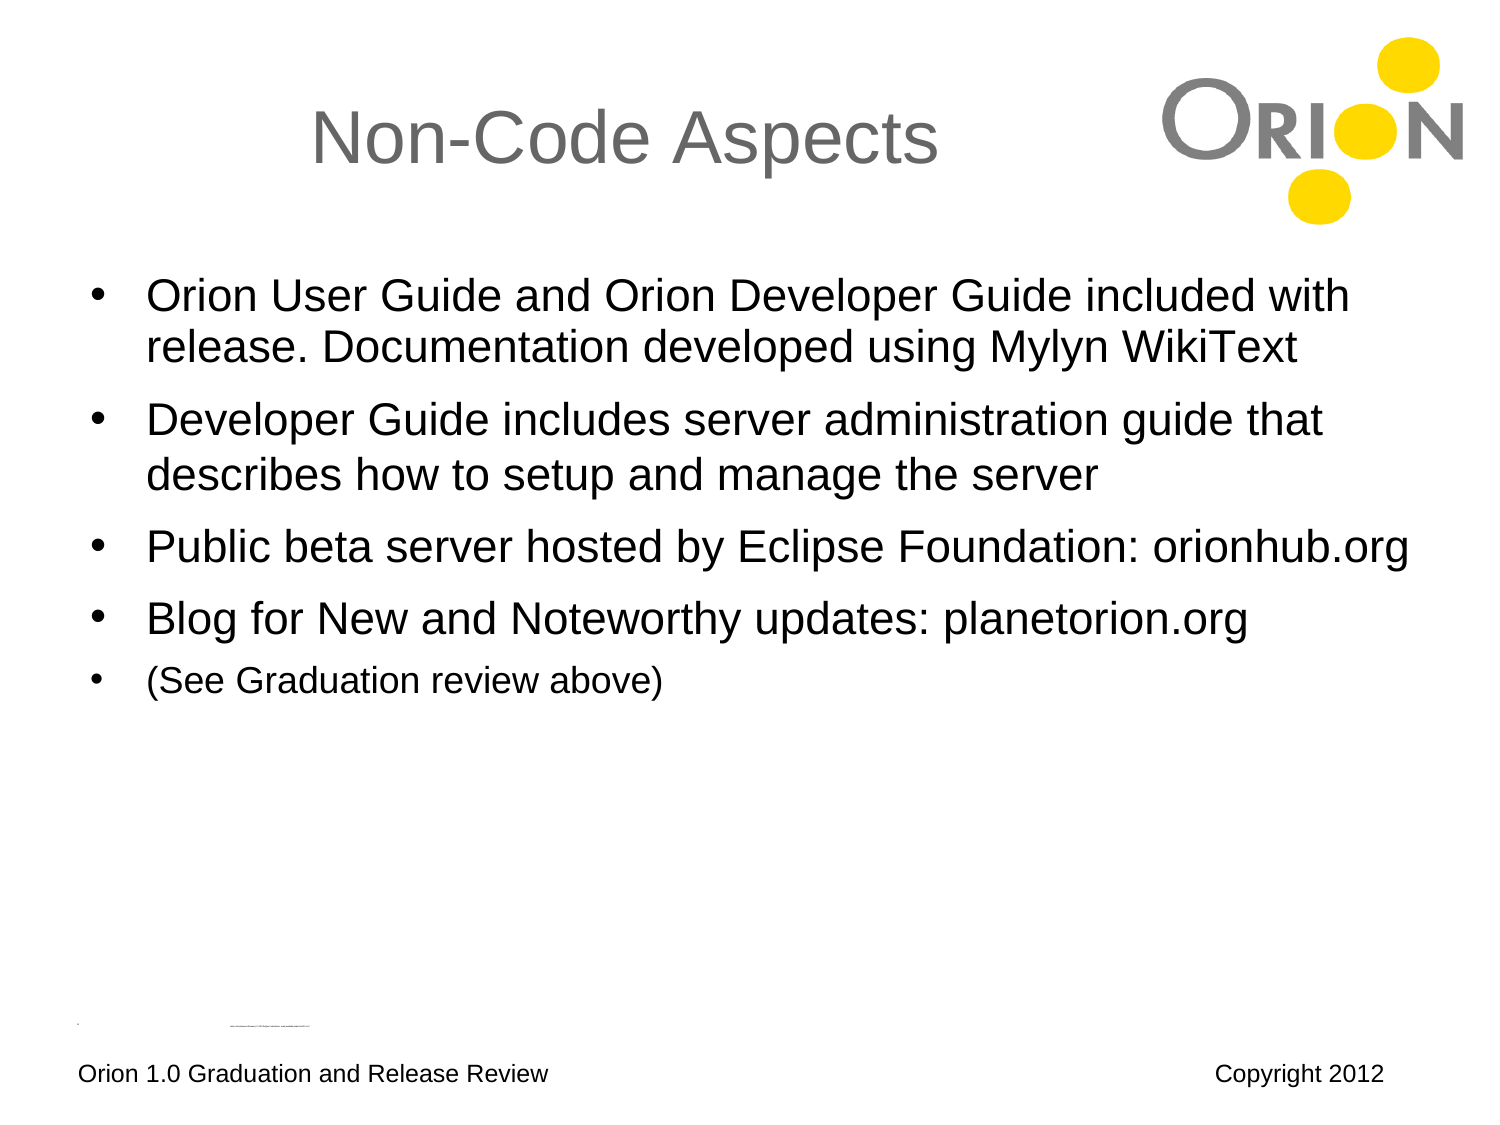

# Non-Code Aspects
Orion User Guide and Orion Developer Guide included with release. Documentation developed using Mylyn WikiText
Developer Guide includes server administration guide that describes how to setup and manage the server
Public beta server hosted by Eclipse Foundation: orionhub.org
Blog for New and Noteworthy updates: planetorion.org
(See Graduation review above)
12
Copyright 2011